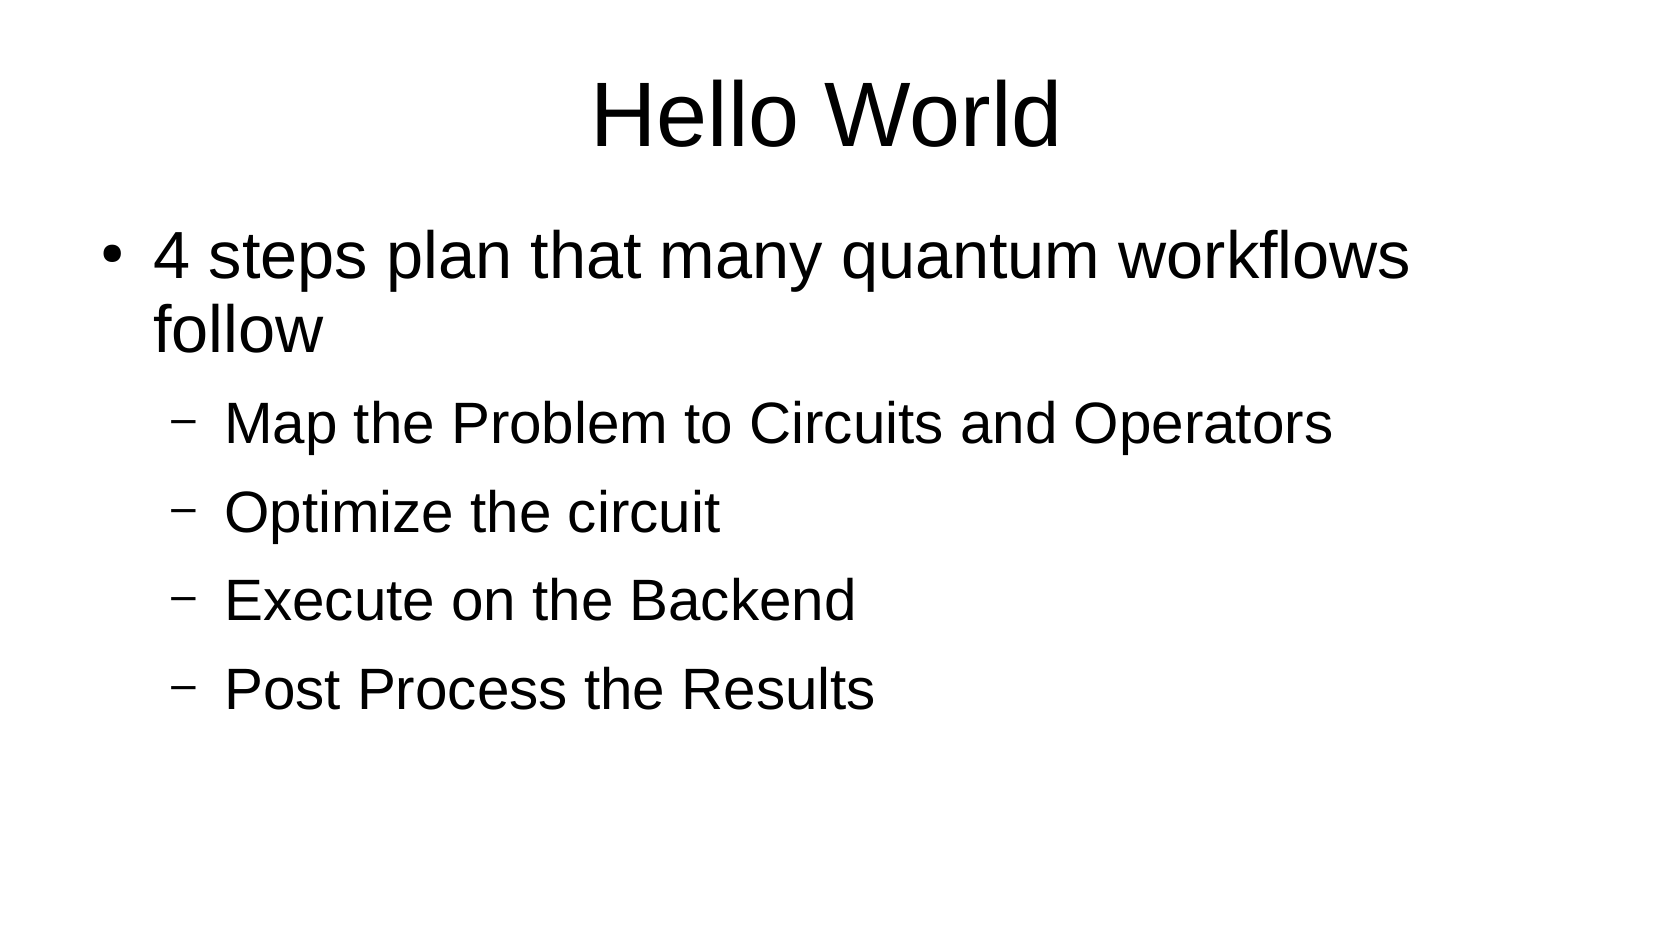

# Hello World
4 steps plan that many quantum workflows follow
Map the Problem to Circuits and Operators
Optimize the circuit
Execute on the Backend
Post Process the Results